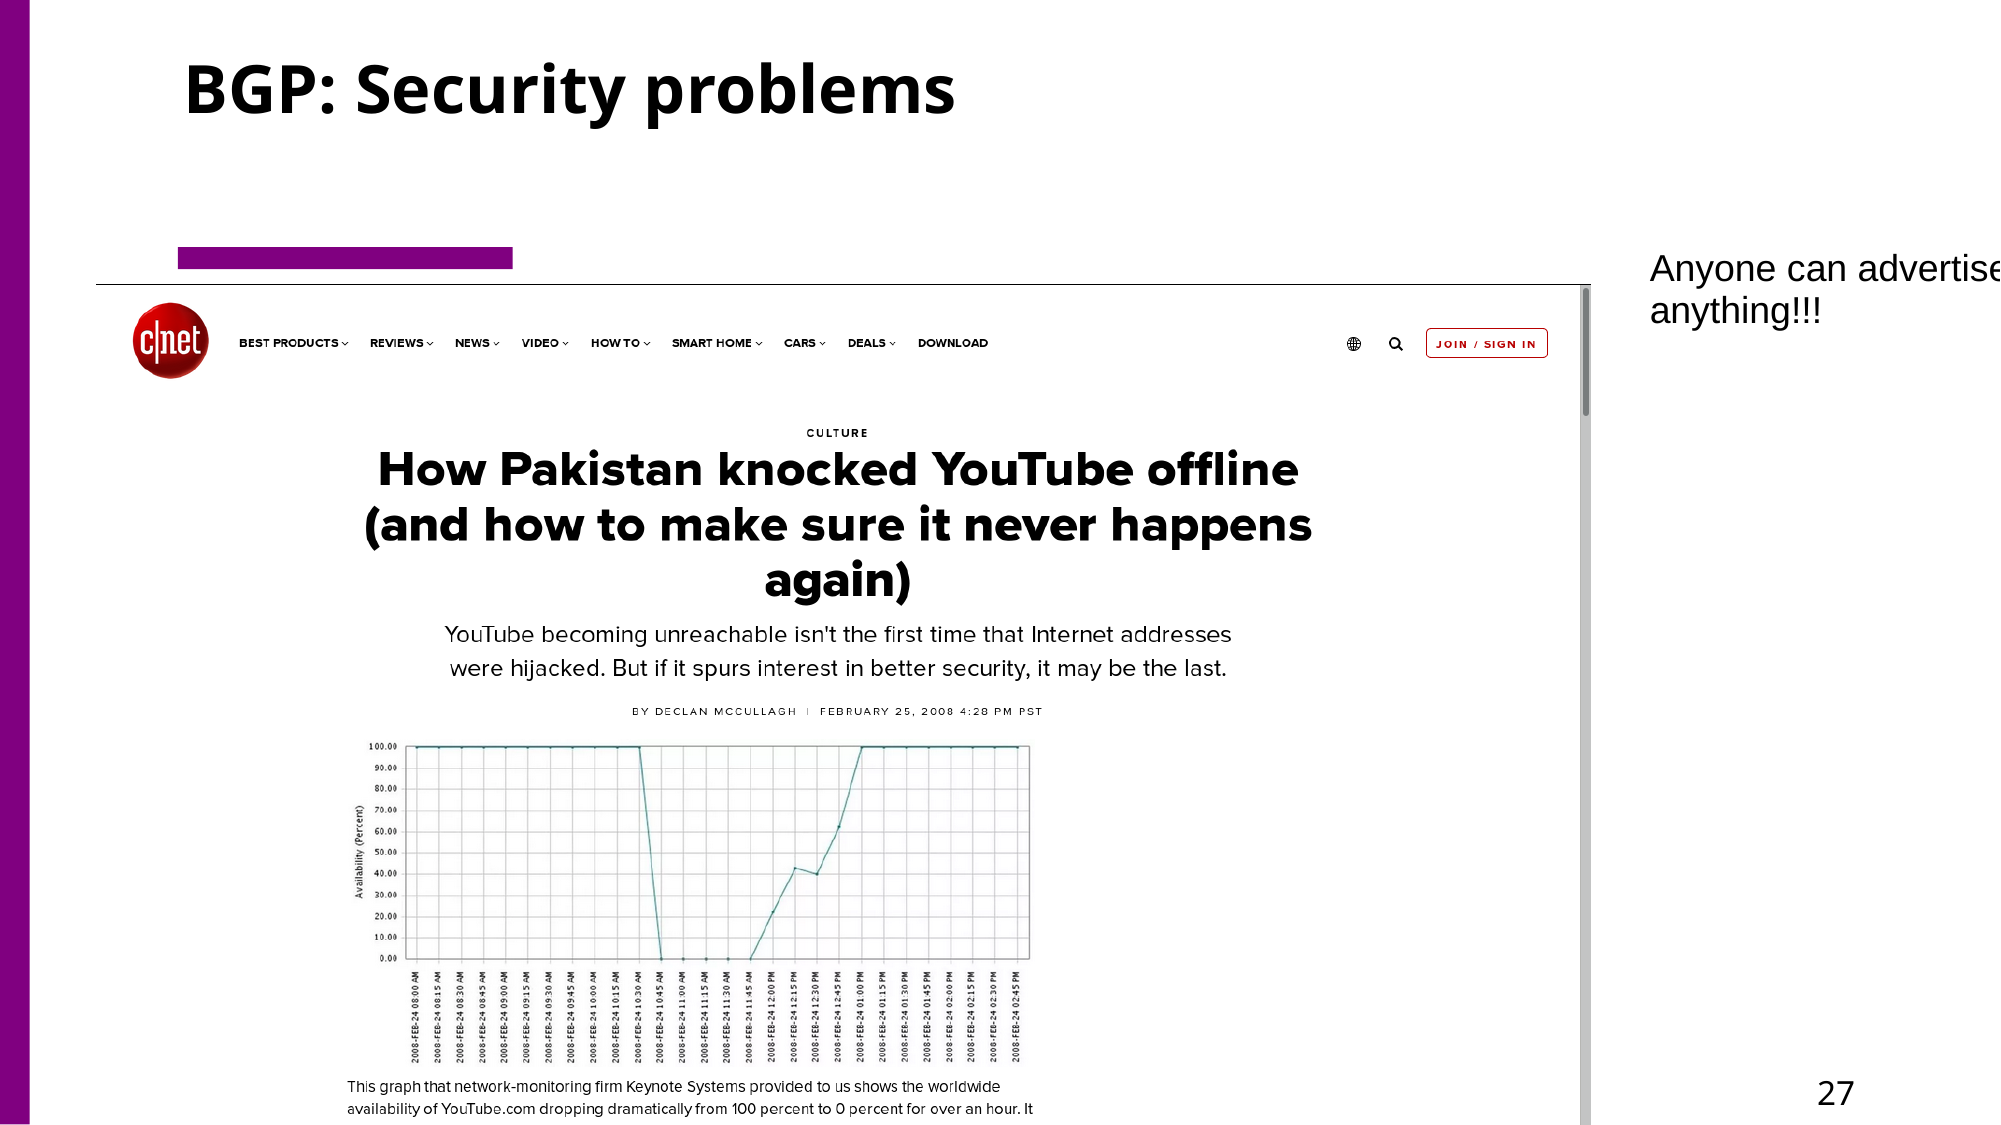

# BGP: Security problems
Anyone can advertise
anything!!!